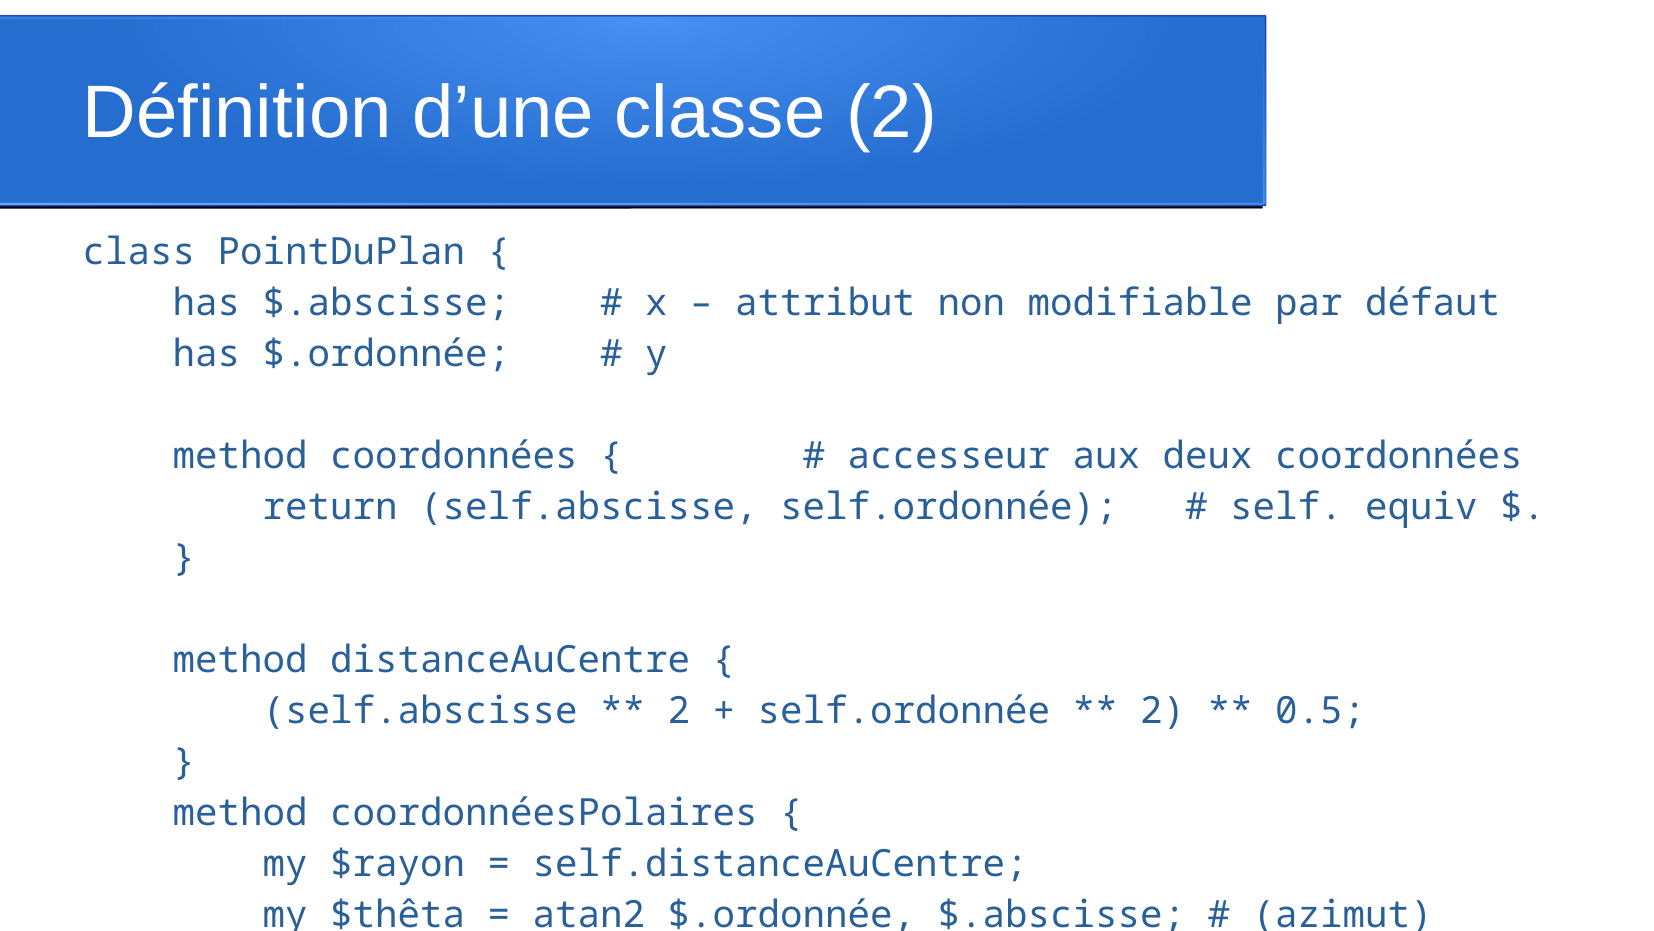

# Définition d’une classe (2)
class PointDuPlan {
 has $.abscisse; # x – attribut non modifiable par défaut
 has $.ordonnée; # y
 method coordonnées { # accesseur aux deux coordonnées
 return (self.abscisse, self.ordonnée); # self. equiv $.
 }
 method distanceAuCentre {
 (self.abscisse ** 2 + self.ordonnée ** 2) ** 0.5;
 }
 method coordonnéesPolaires {
 my $rayon = self.distanceAuCentre;
 my $thêta = atan2 $.ordonnée, $.abscisse; # (azimut)
 return $rayon, $thêta;
 }
}